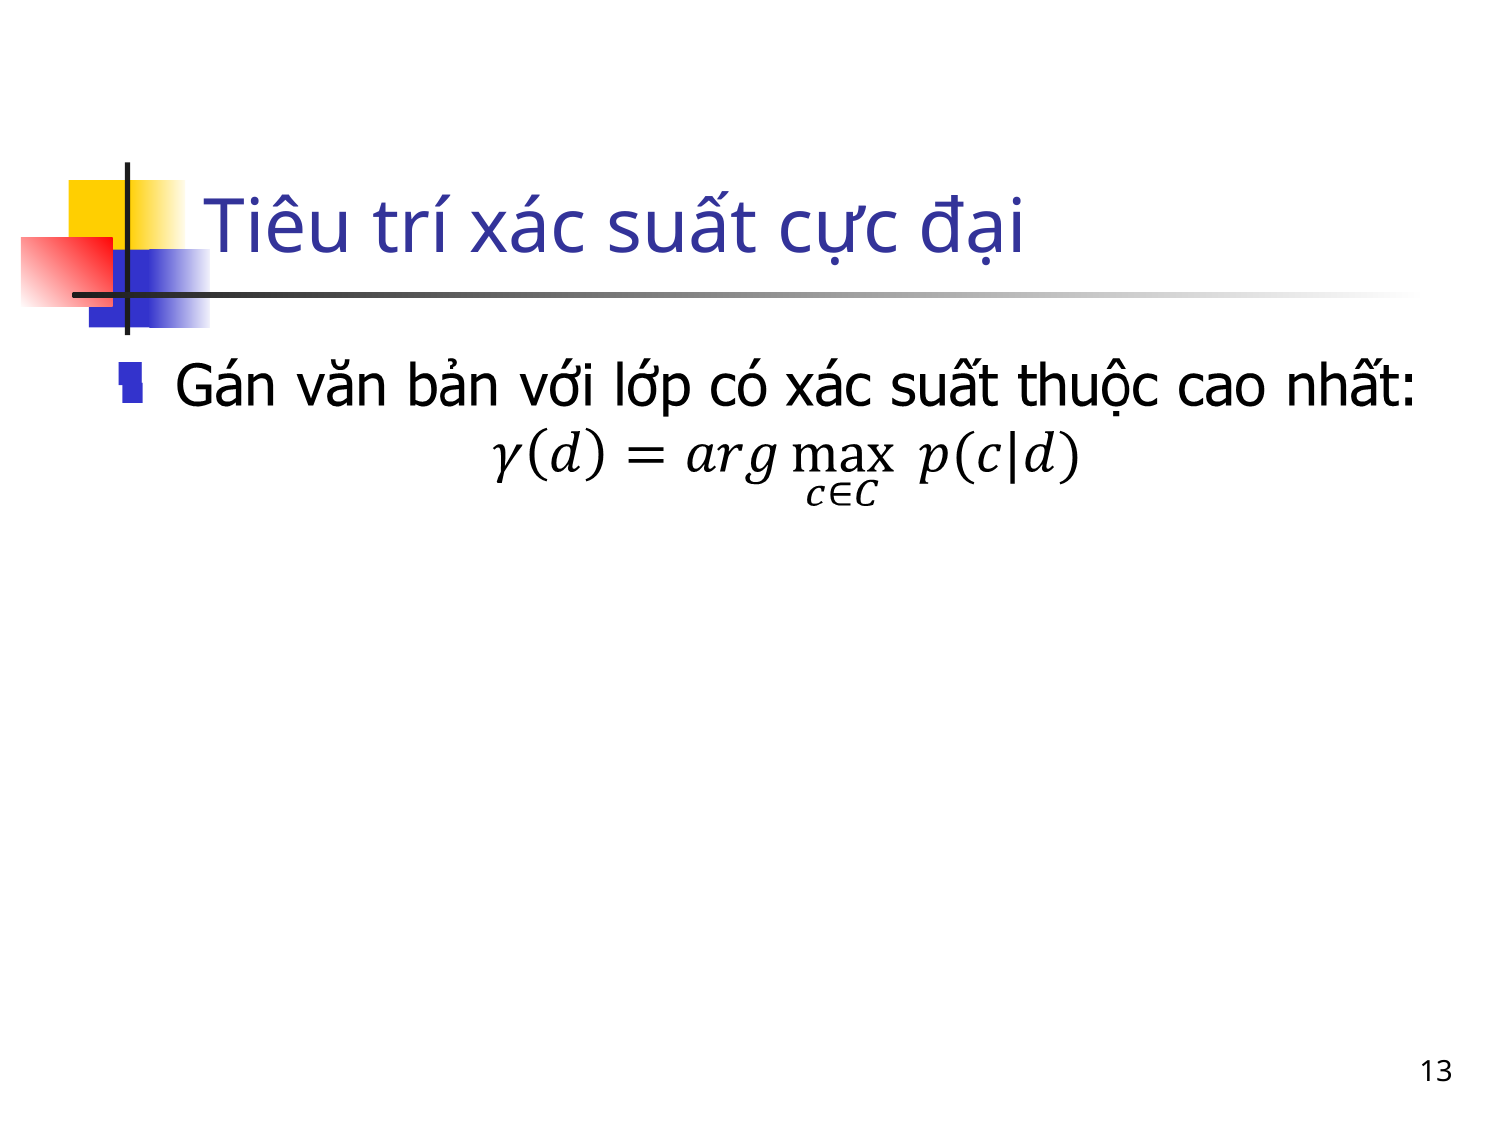

# Tiêu trí xác suất cực đại